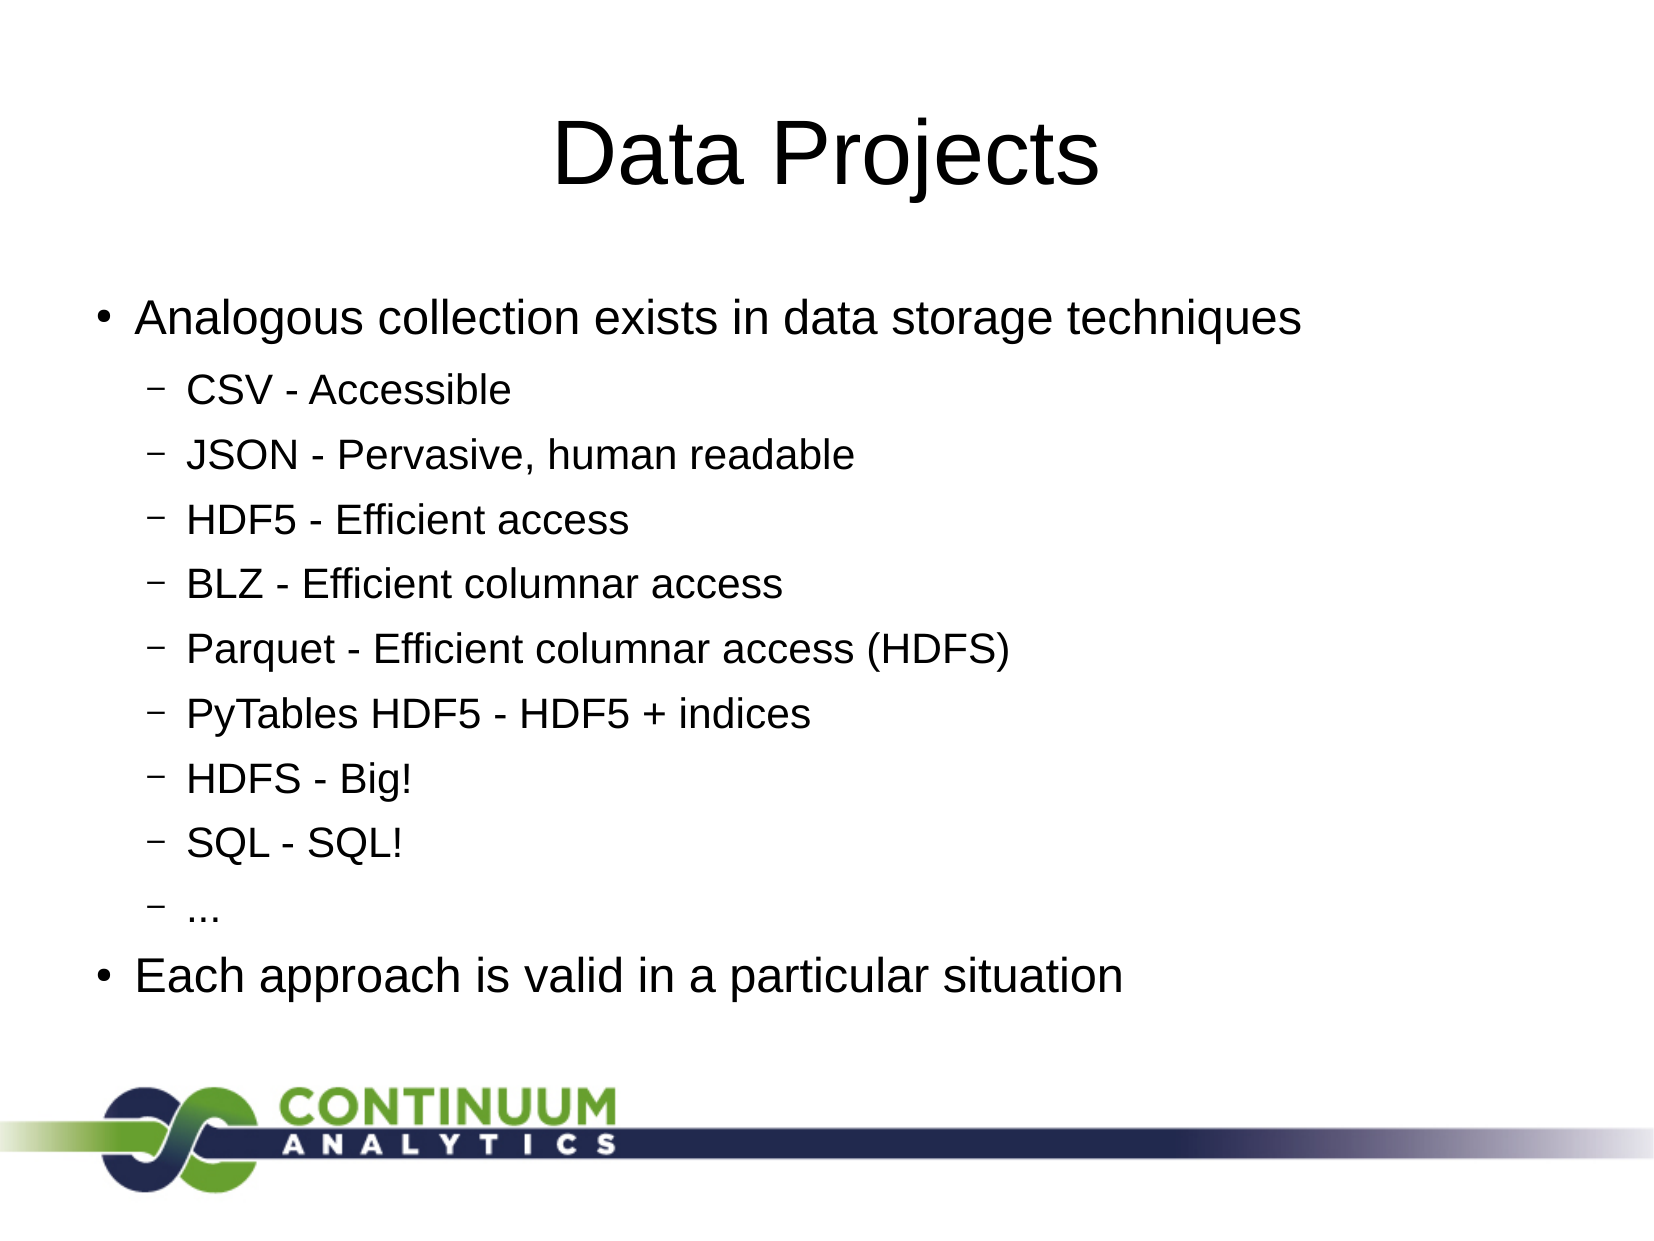

# Data Projects
Analogous collection exists in data storage techniques
CSV - Accessible
JSON - Pervasive, human readable
HDF5 - Efficient access
BLZ - Efficient columnar access
Parquet - Efficient columnar access (HDFS)
PyTables HDF5 - HDF5 + indices
HDFS - Big!
SQL - SQL!
...
Each approach is valid in a particular situation